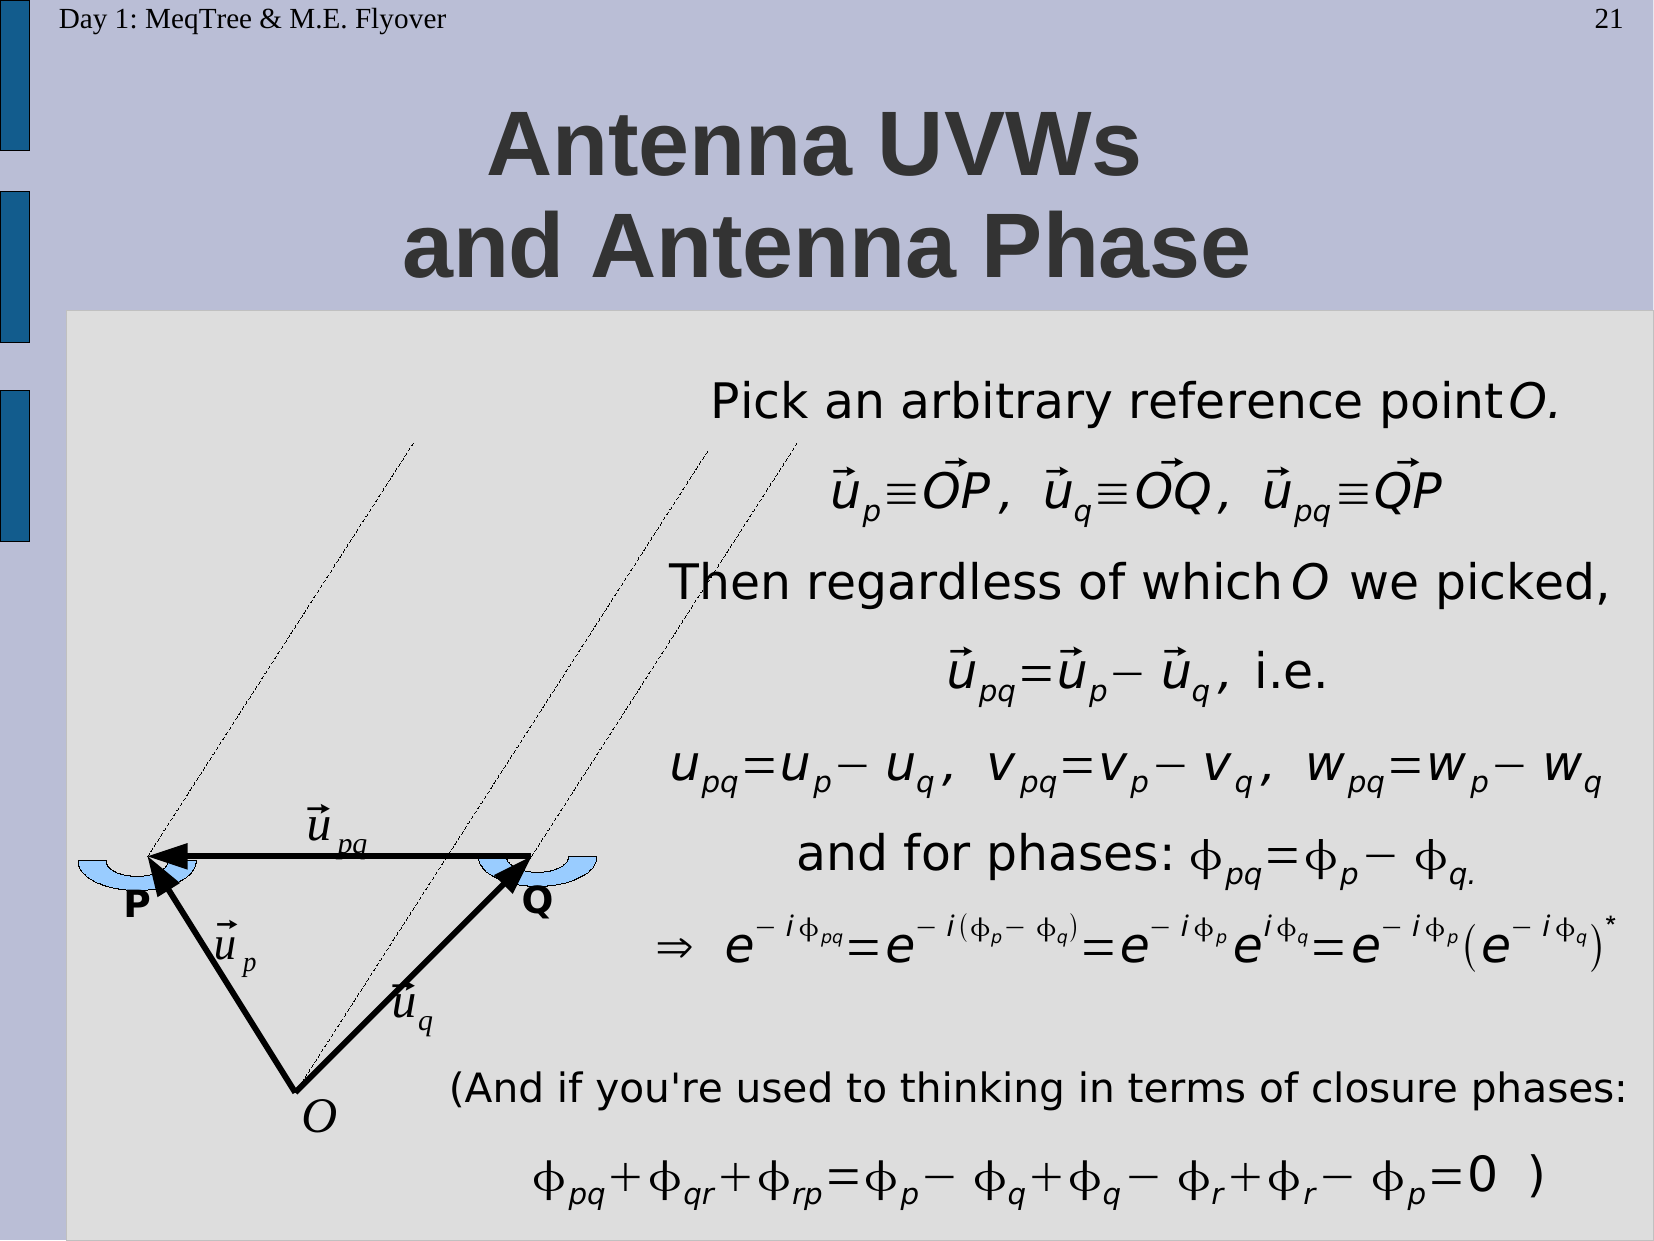

Day 1: MeqTree & M.E. Flyover
21
# Antenna UVWs and Antenna Phase
Q
P